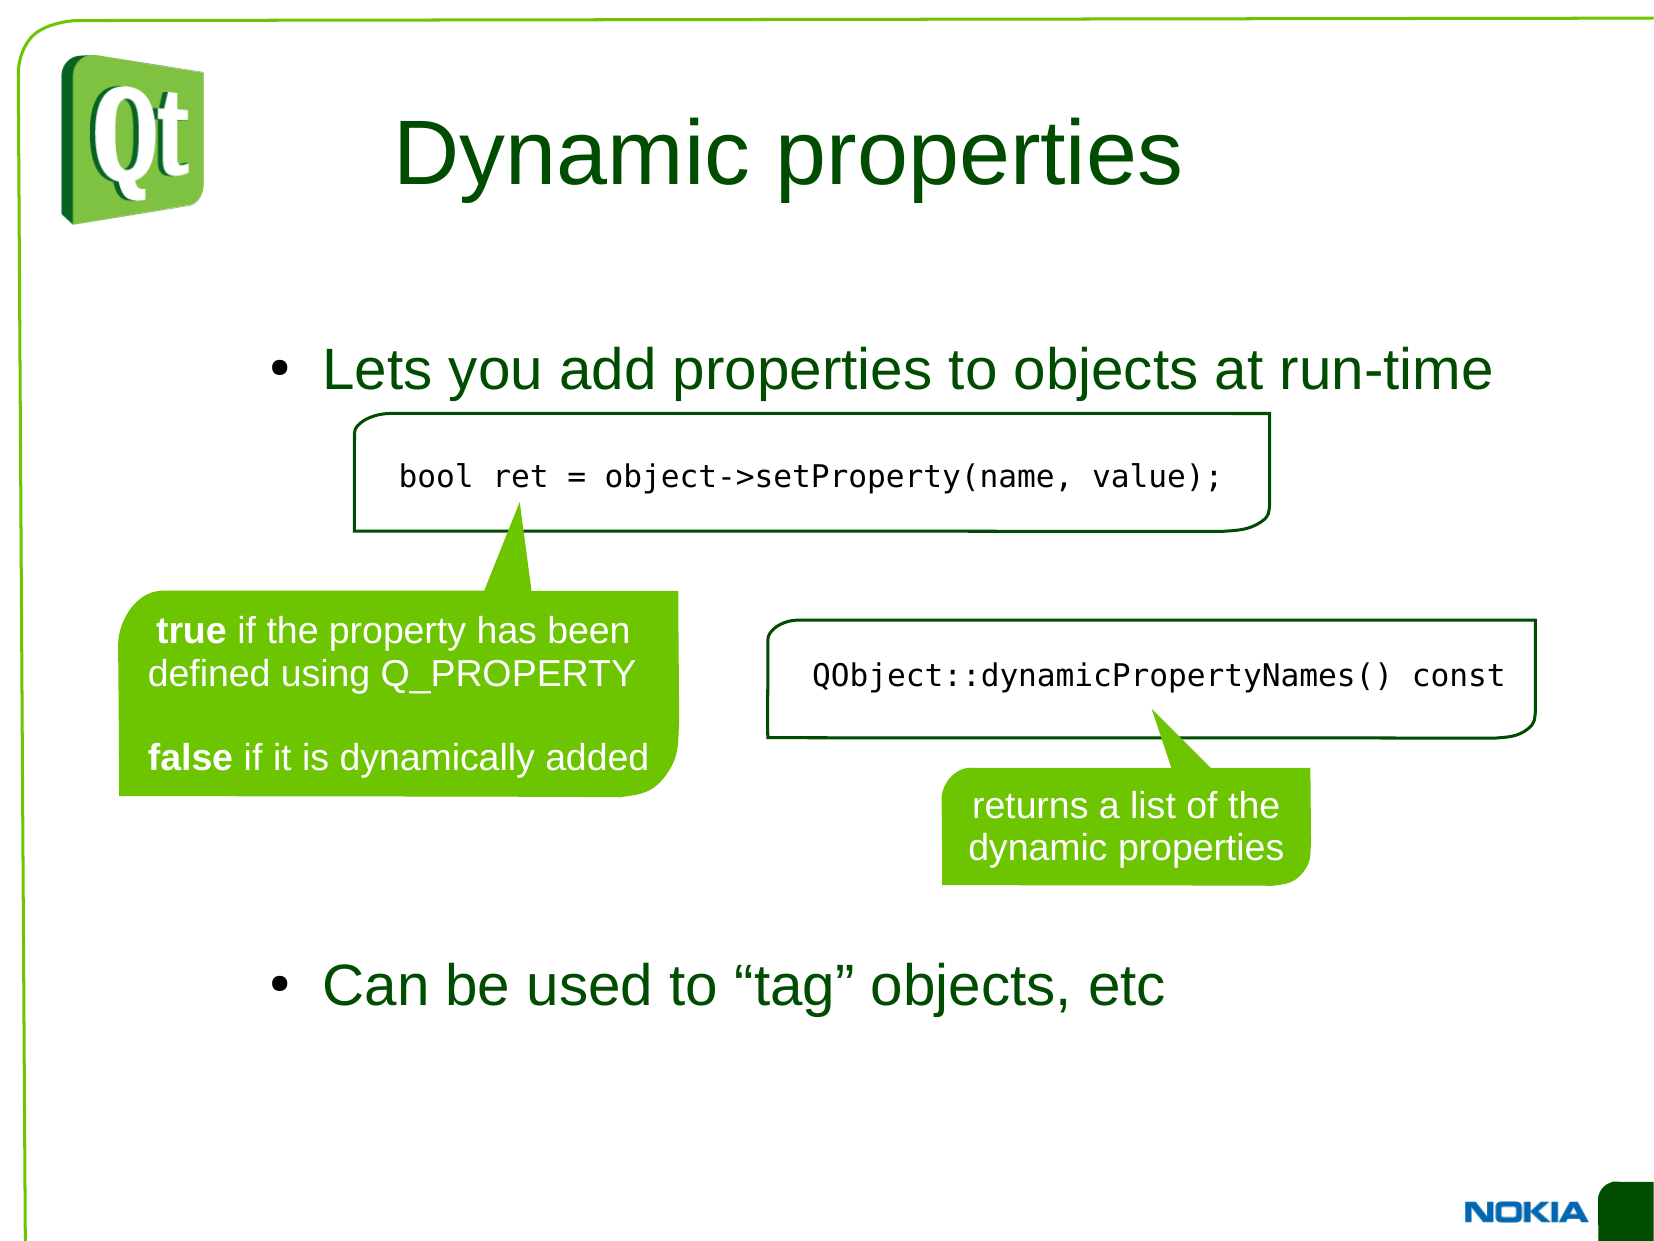

# Dynamic properties
Lets you add properties to objects at run-time
Can be used to “tag” objects, etc
bool ret = object->setProperty(name, value);
true if the property has been
defined using Q_PROPERTY
false if it is dynamically added
QObject::dynamicPropertyNames() const
returns a list of the
dynamic properties